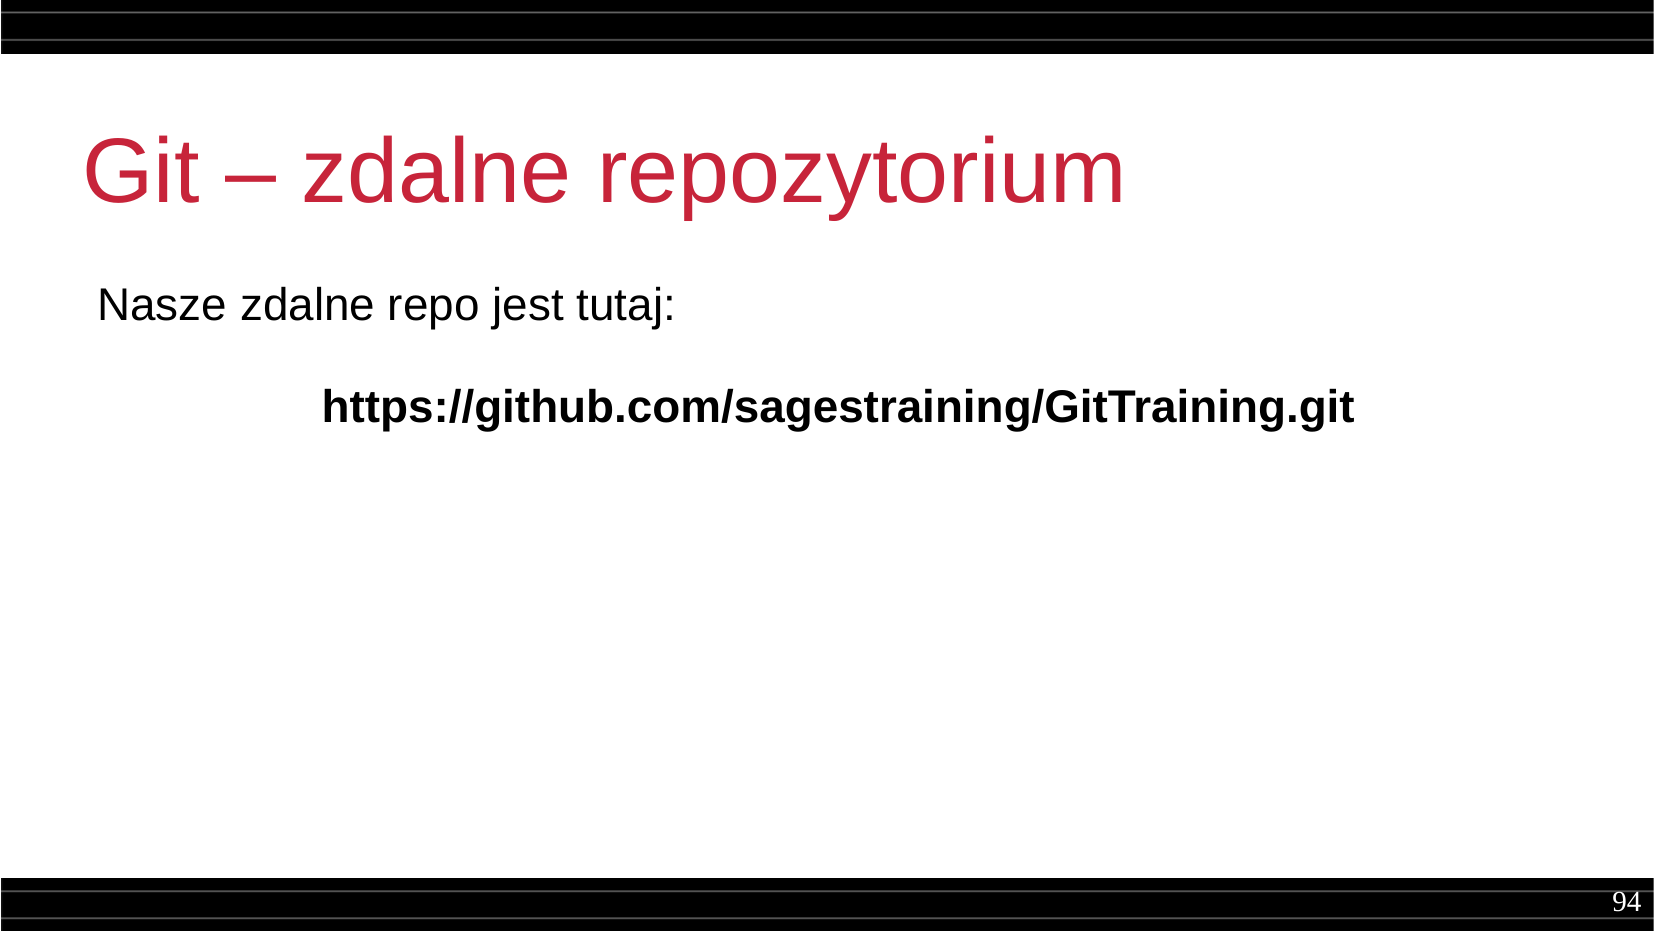

# Git – zdalne repozytorium
Nasze zdalne repo jest tutaj:
https://github.com/sagestraining/GitTraining.git